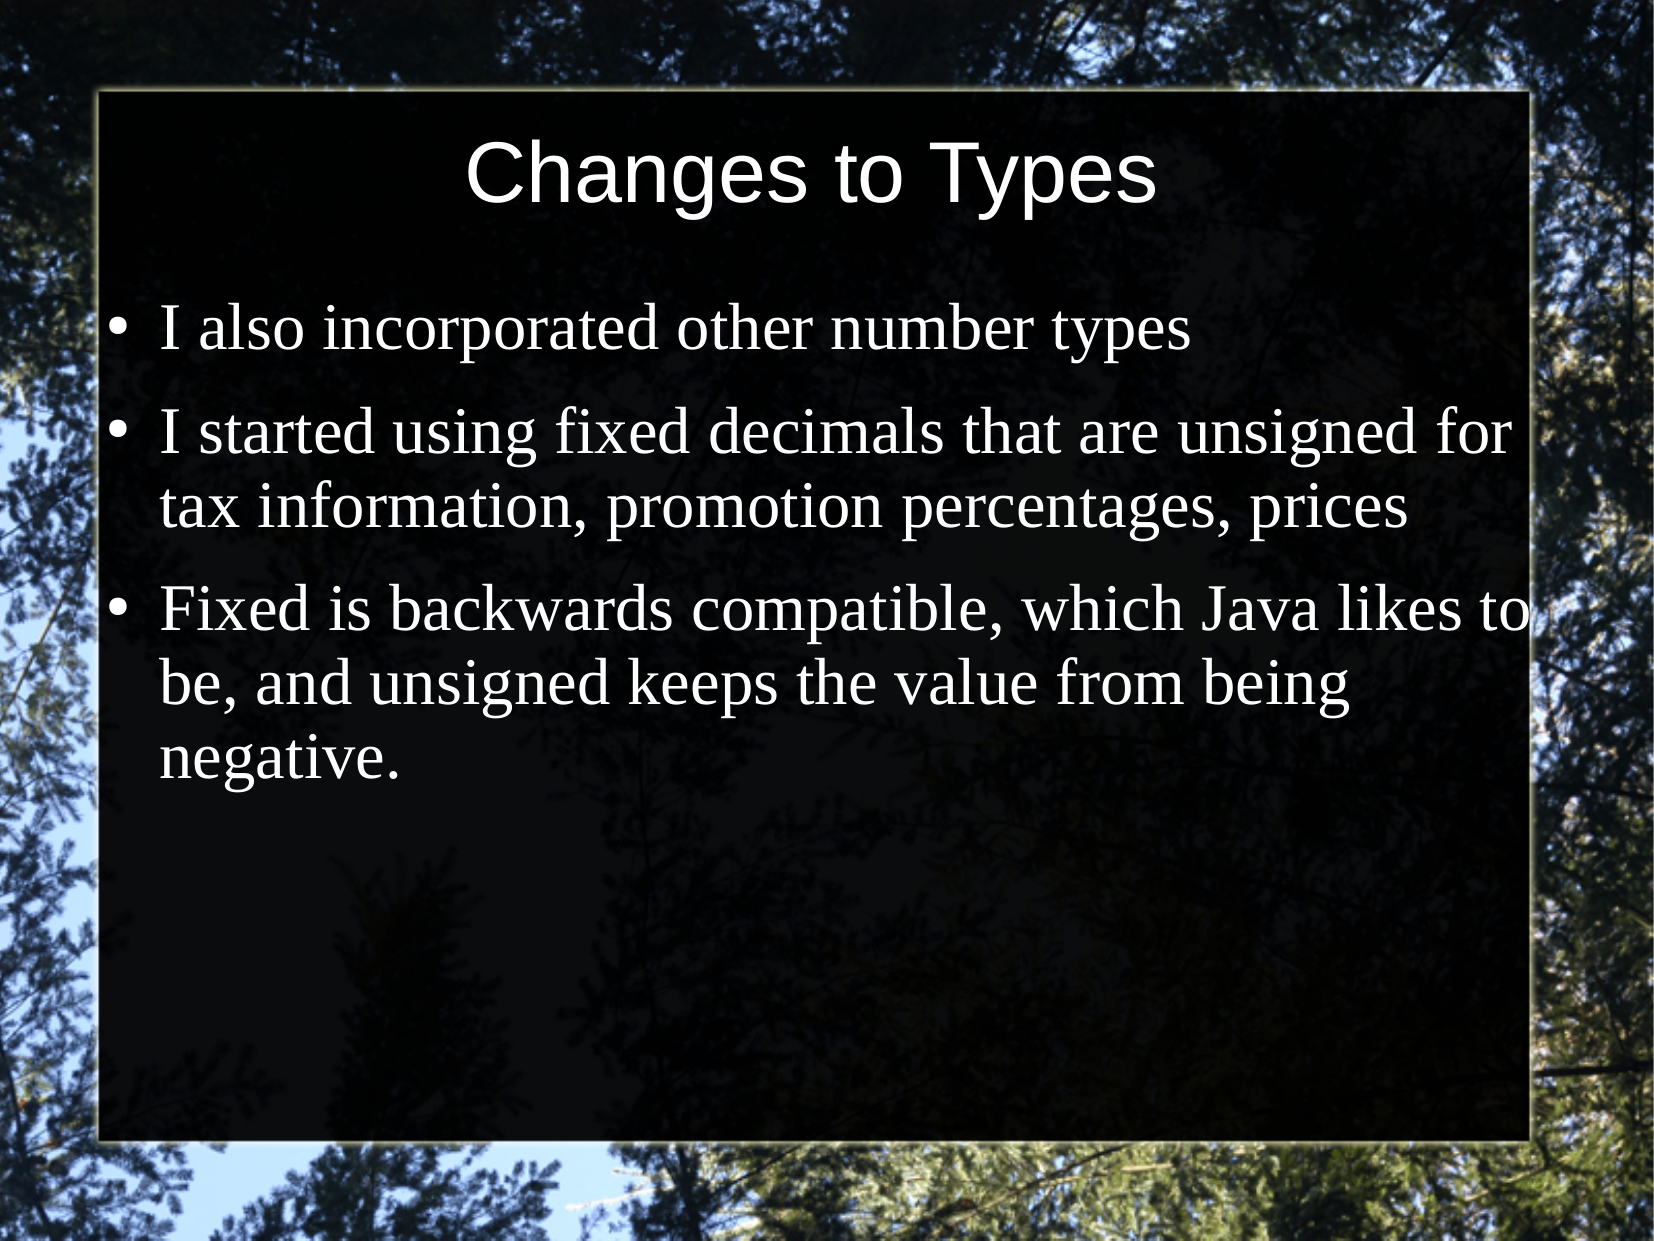

# Changes to Types
I also incorporated other number types
I started using fixed decimals that are unsigned for tax information, promotion percentages, prices
Fixed is backwards compatible, which Java likes to be, and unsigned keeps the value from being negative.